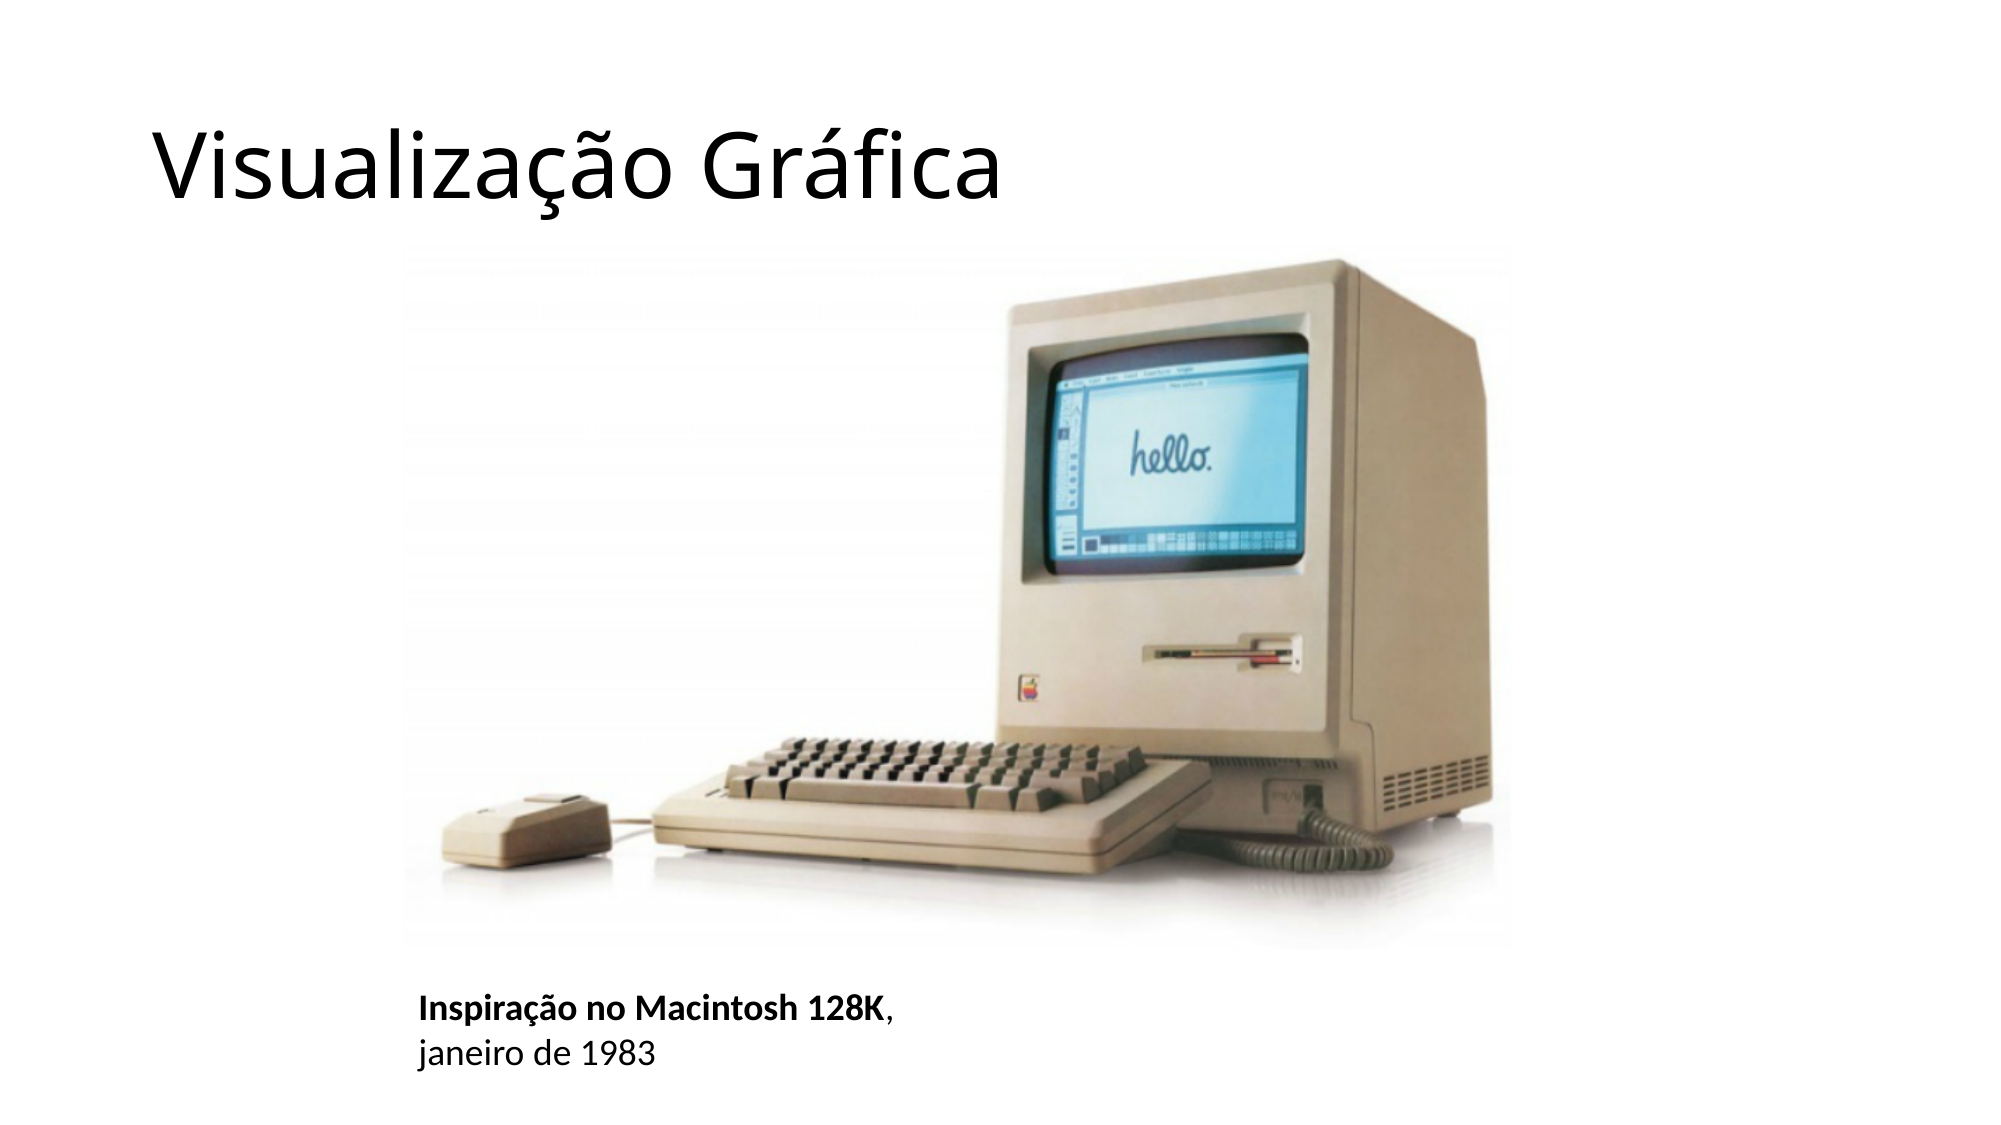

# Visualização Gráfica
Inspiração no Macintosh 128K, janeiro de 1983